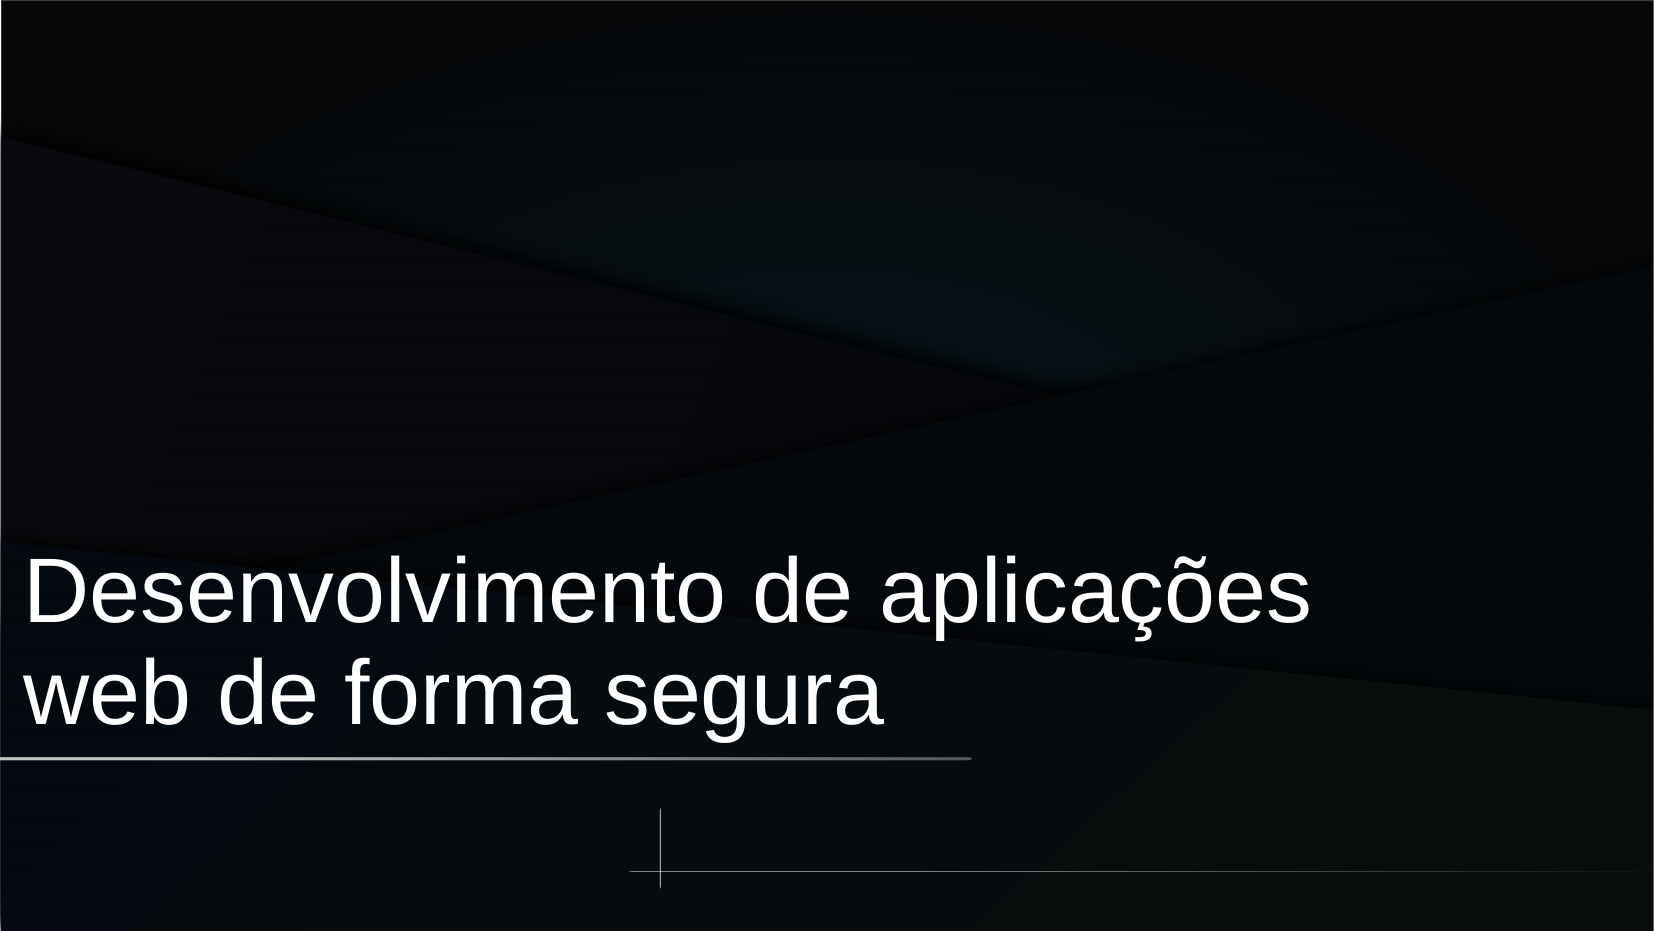

# Desenvolvimento de aplicações web de forma segura